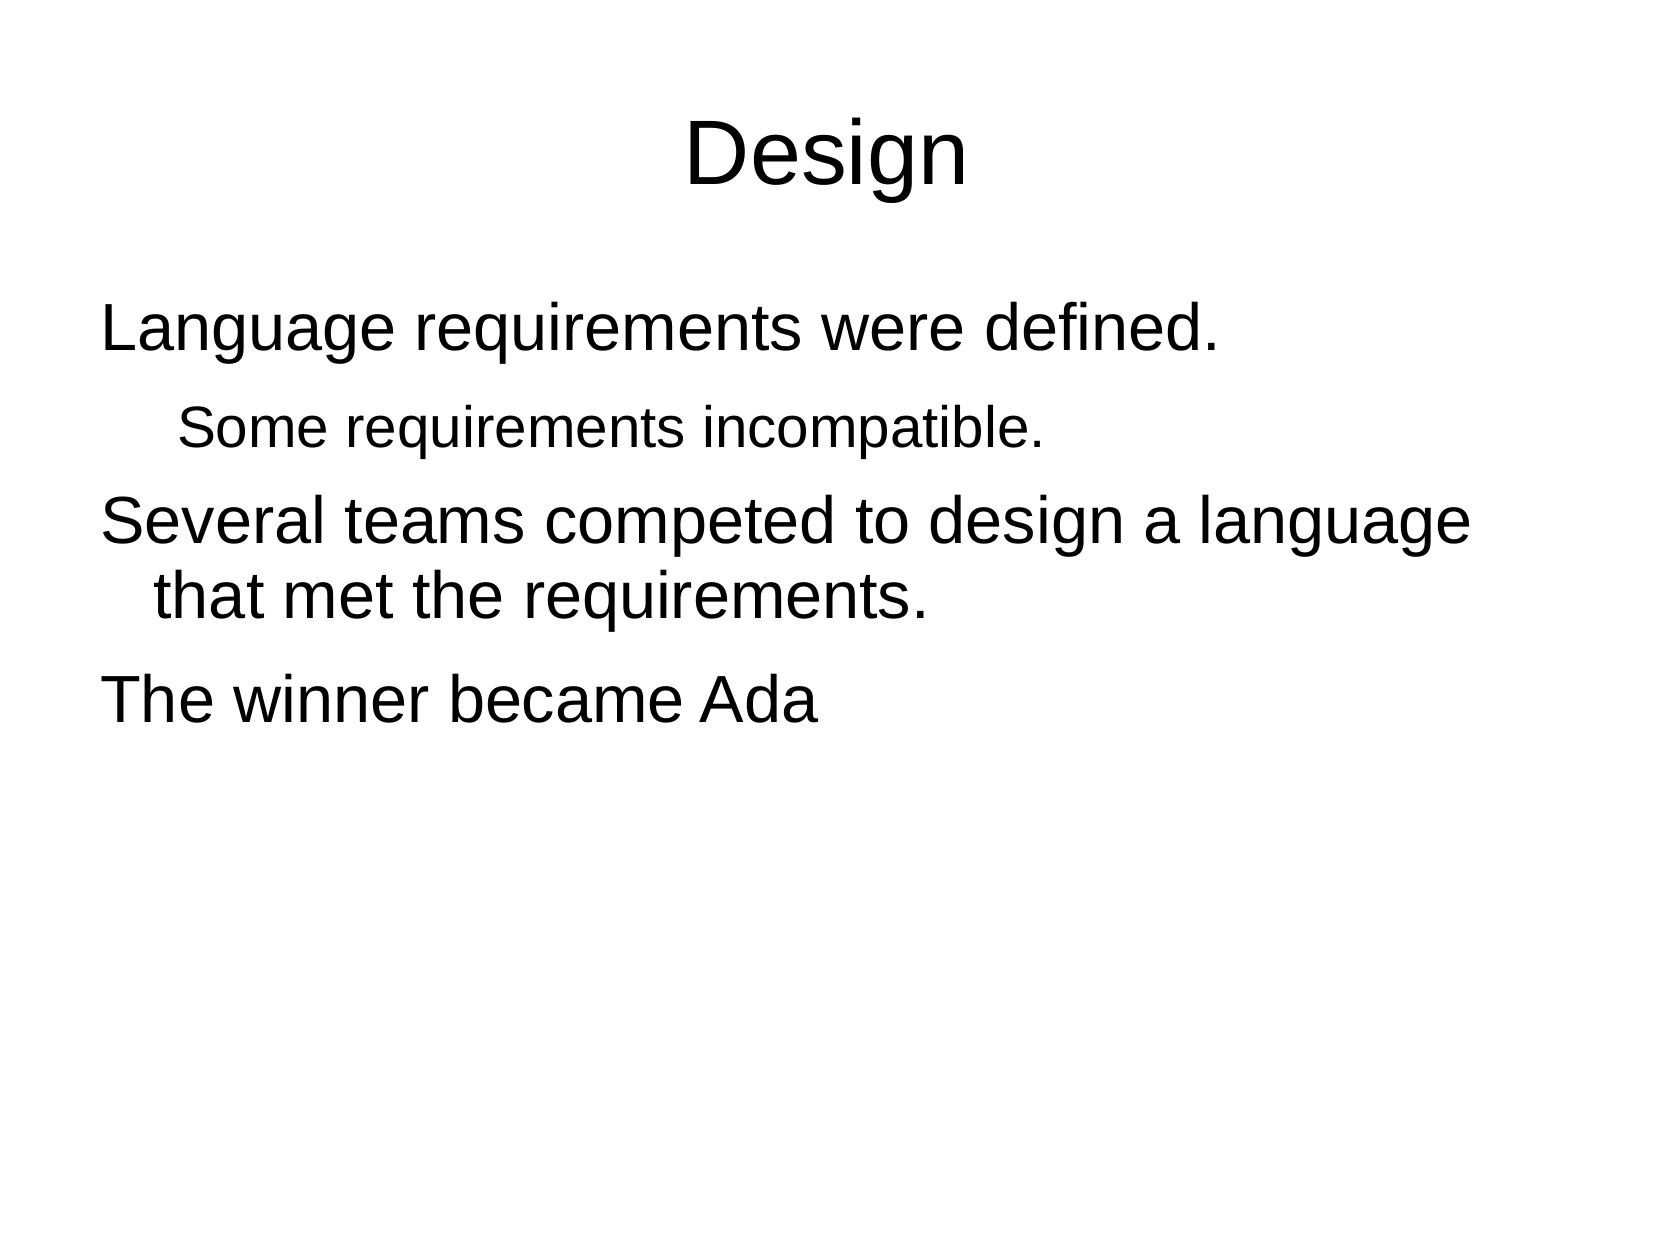

# Design
Language requirements were defined.
Some requirements incompatible.
Several teams competed to design a language that met the requirements.
The winner became Ada